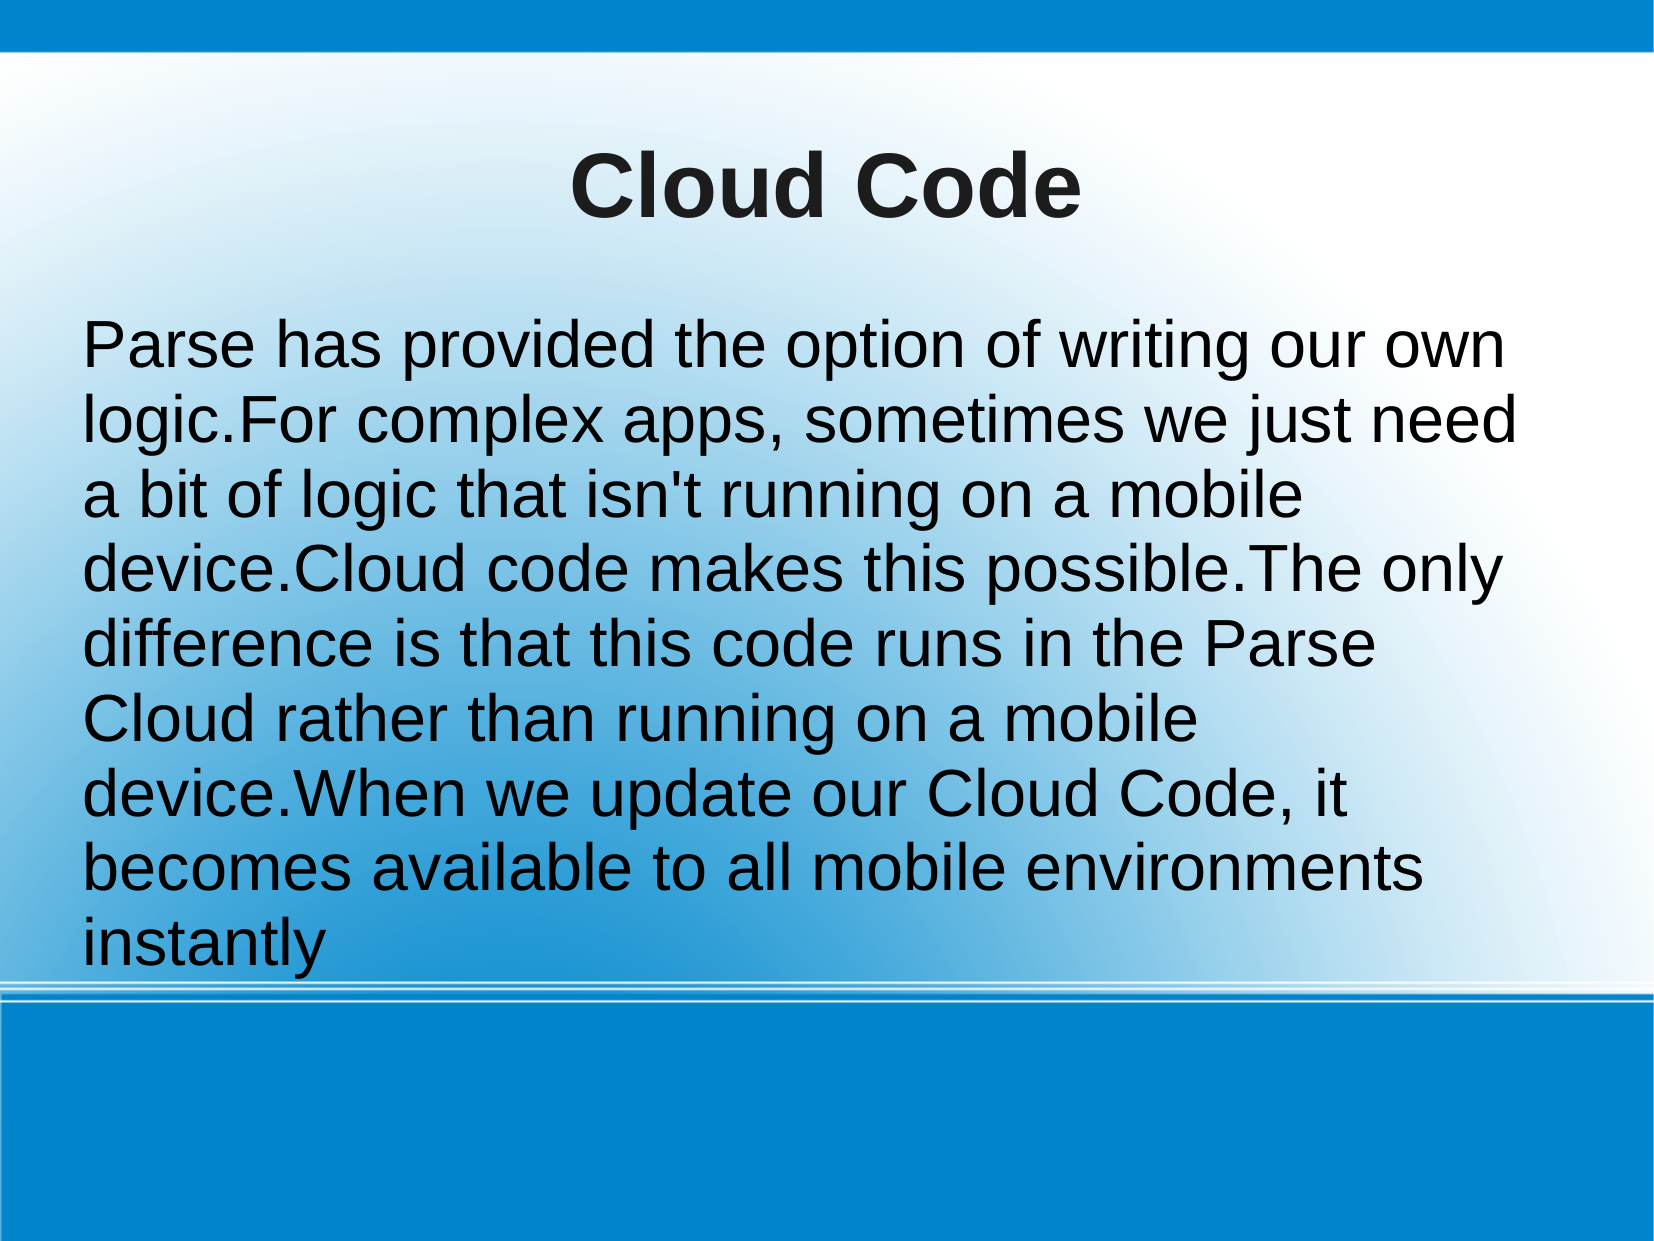

# Cloud Code
Parse has provided the option of writing our own logic.For complex apps, sometimes we just need a bit of logic that isn't running on a mobile device.Cloud code makes this possible.The only difference is that this code runs in the Parse Cloud rather than running on a mobile device.When we update our Cloud Code, it becomes available to all mobile environments instantly